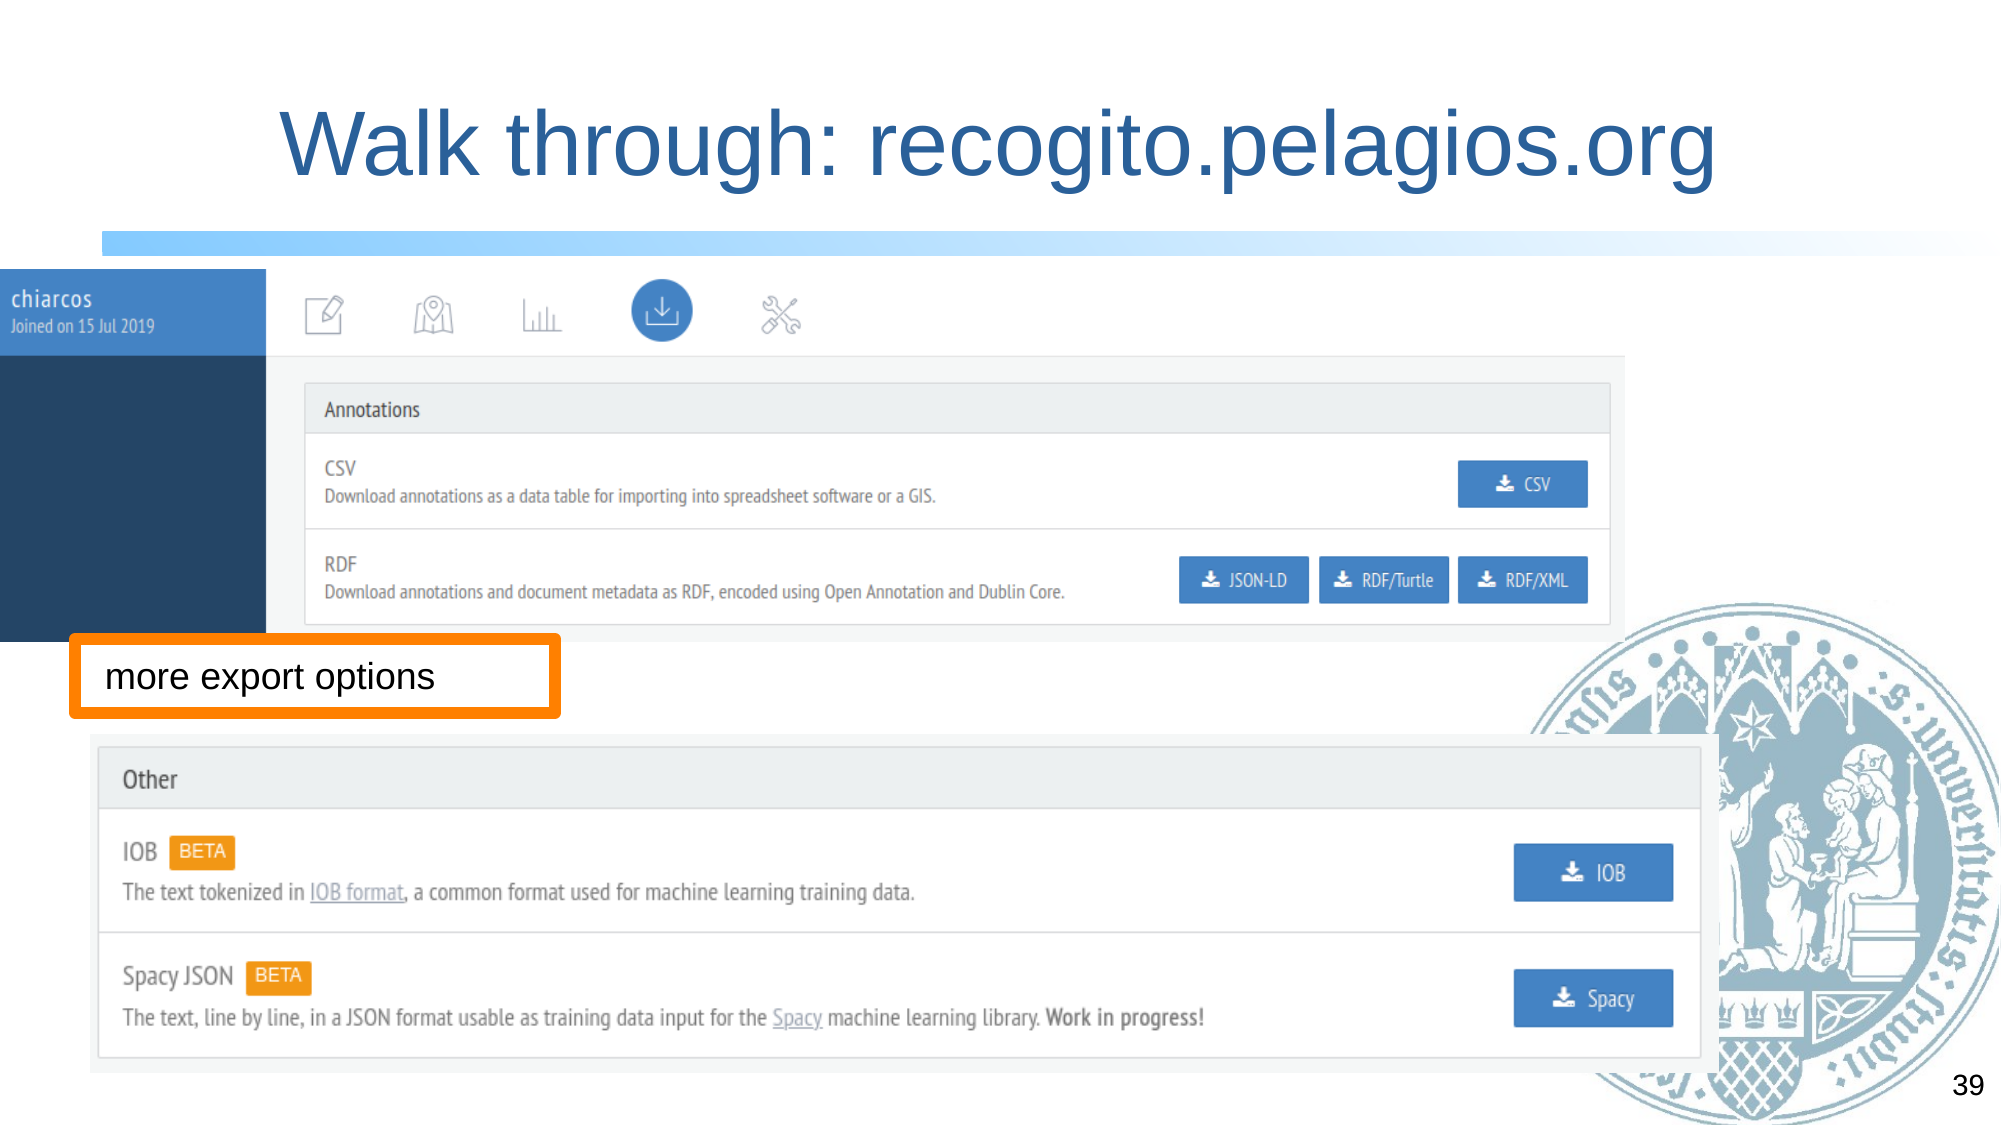

# Walk through: recogito.pelagios.org
more export options